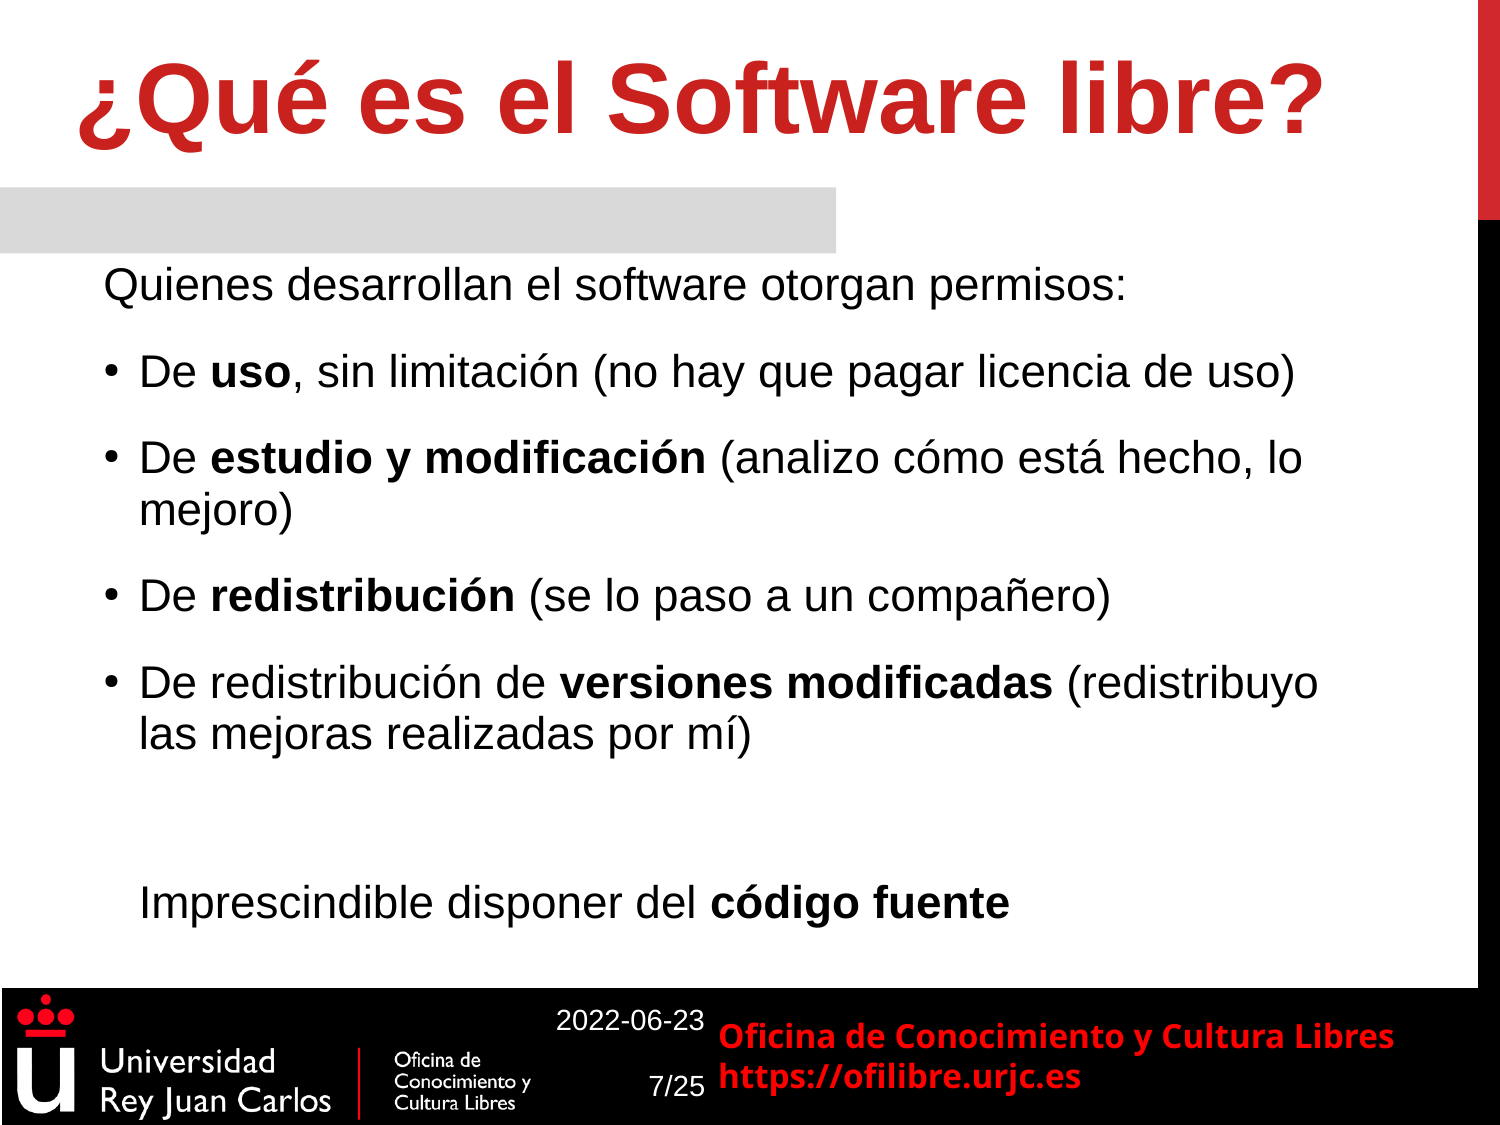

#
¿Qué es el Software libre?
Quienes desarrollan el software otorgan permisos:
De uso, sin limitación (no hay que pagar licencia de uso)
De estudio y modificación (analizo cómo está hecho, lo mejoro)
De redistribución (se lo paso a un compañero)
De redistribución de versiones modificadas (redistribuyo las mejoras realizadas por mí)
Imprescindible disponer del código fuente